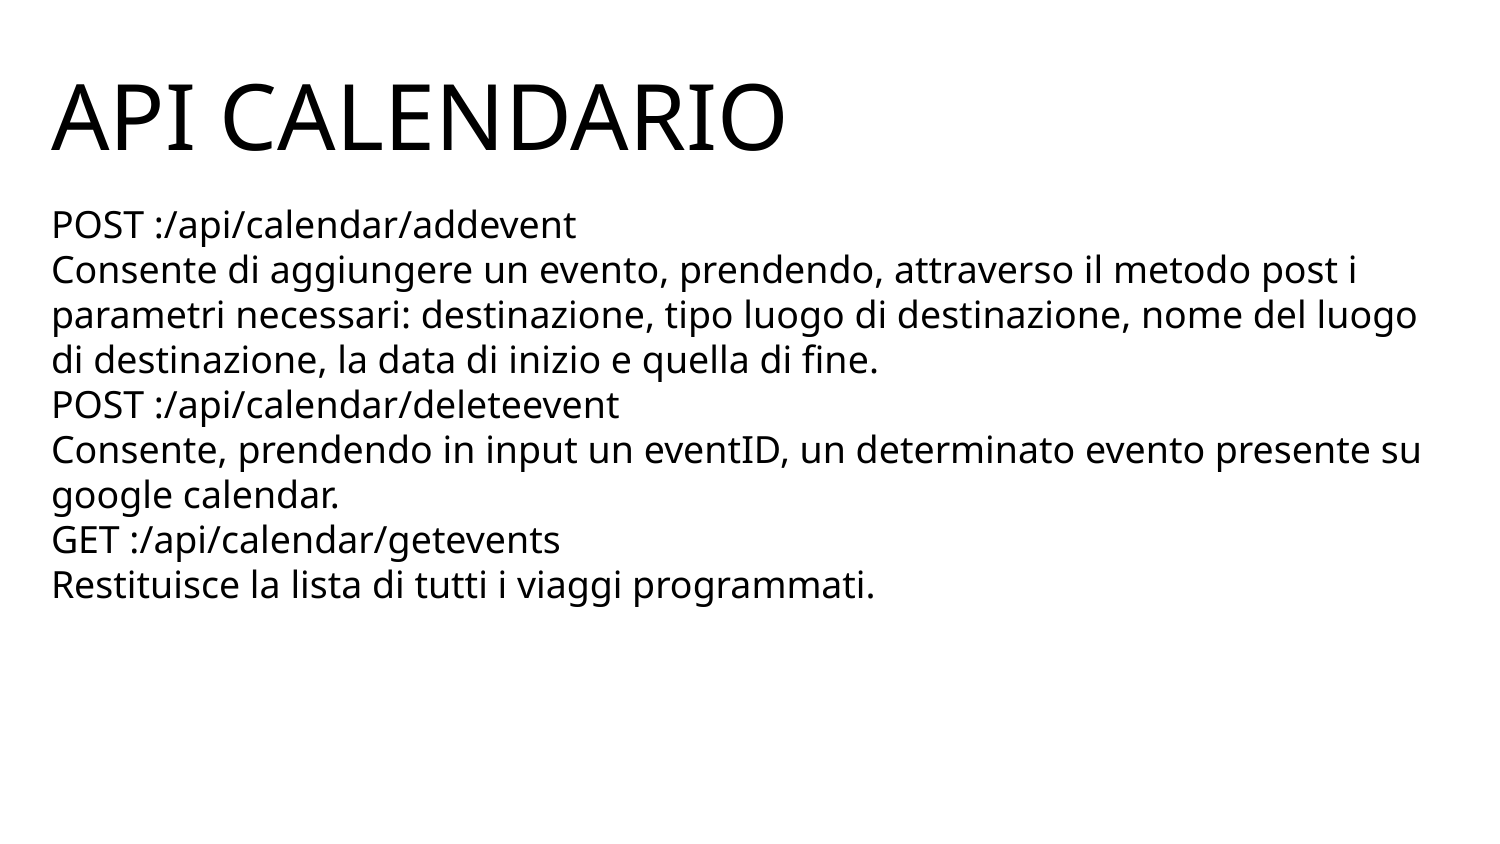

API CALENDARIO
POST :/api/calendar/addevent
Consente di aggiungere un evento, prendendo, attraverso il metodo post i parametri necessari: destinazione, tipo luogo di destinazione, nome del luogo di destinazione, la data di inizio e quella di fine.
POST :/api/calendar/deleteevent
Consente, prendendo in input un eventID, un determinato evento presente su google calendar.
GET :/api/calendar/getevents
Restituisce la lista di tutti i viaggi programmati.